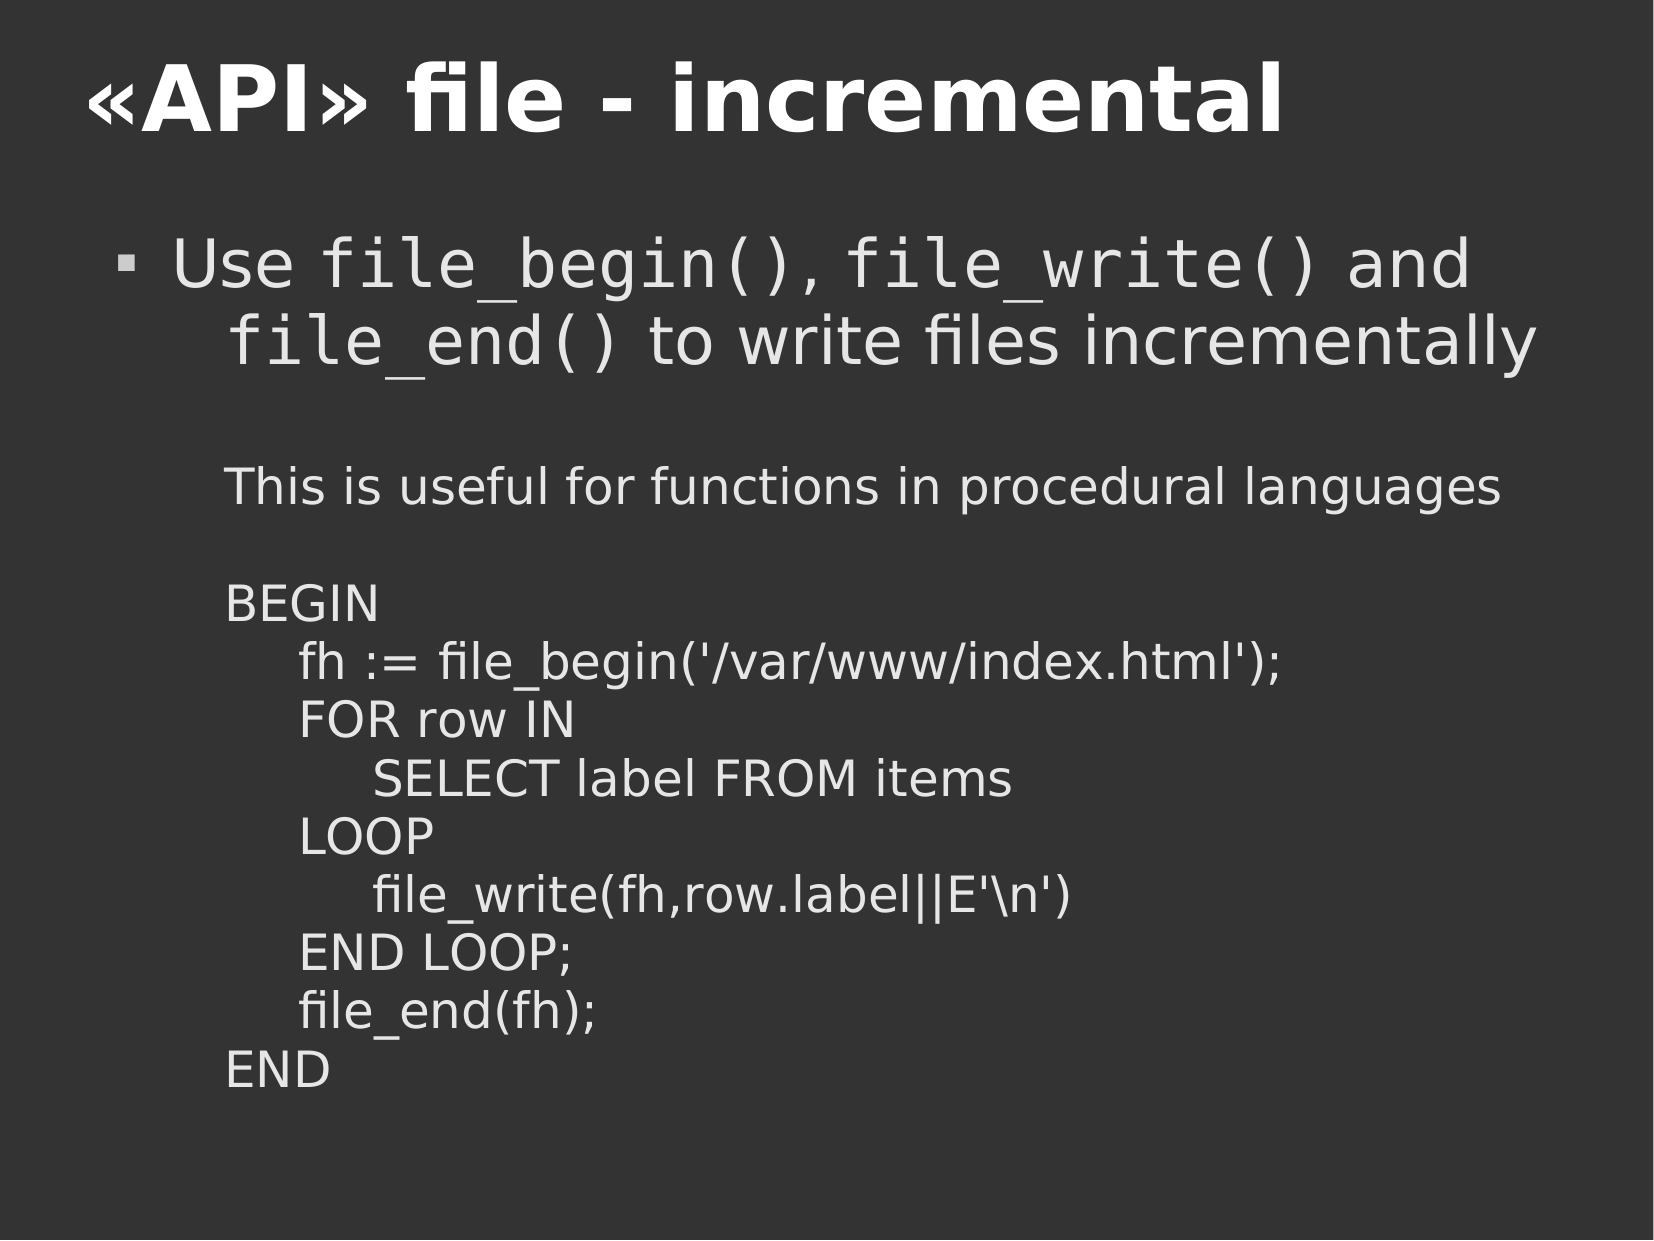

# «API» file - incremental
Use file_begin(), file_write() and file_end() to write files incrementally
This is useful for functions in procedural languages
BEGIN
	fh := file_begin('/var/www/index.html');
	FOR row IN
		SELECT label FROM items
	LOOP
		file_write(fh,row.label||E'\n')
	END LOOP;
	file_end(fh);
END